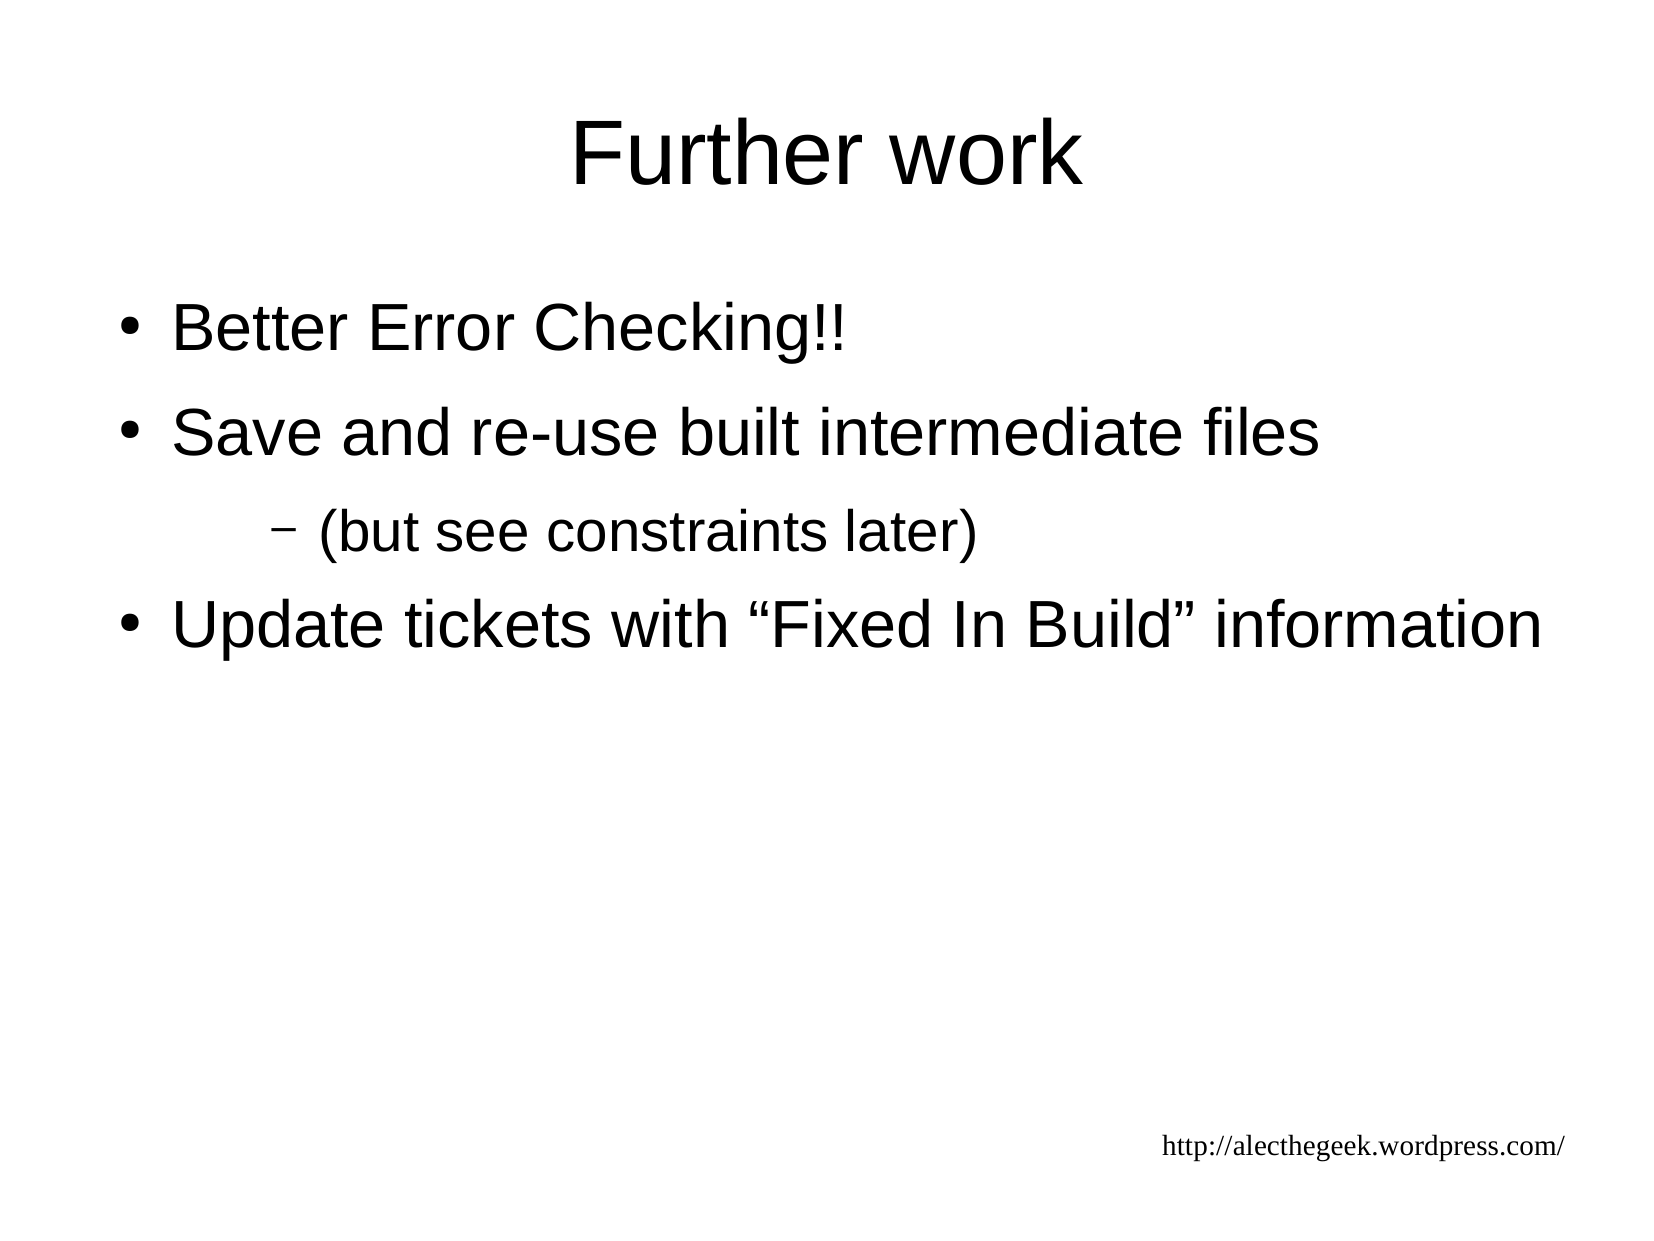

# Further work
Better Error Checking!!
Save and re-use built intermediate files
(but see constraints later)
Update tickets with “Fixed In Build” information
http://alecthegeek.wordpress.com/